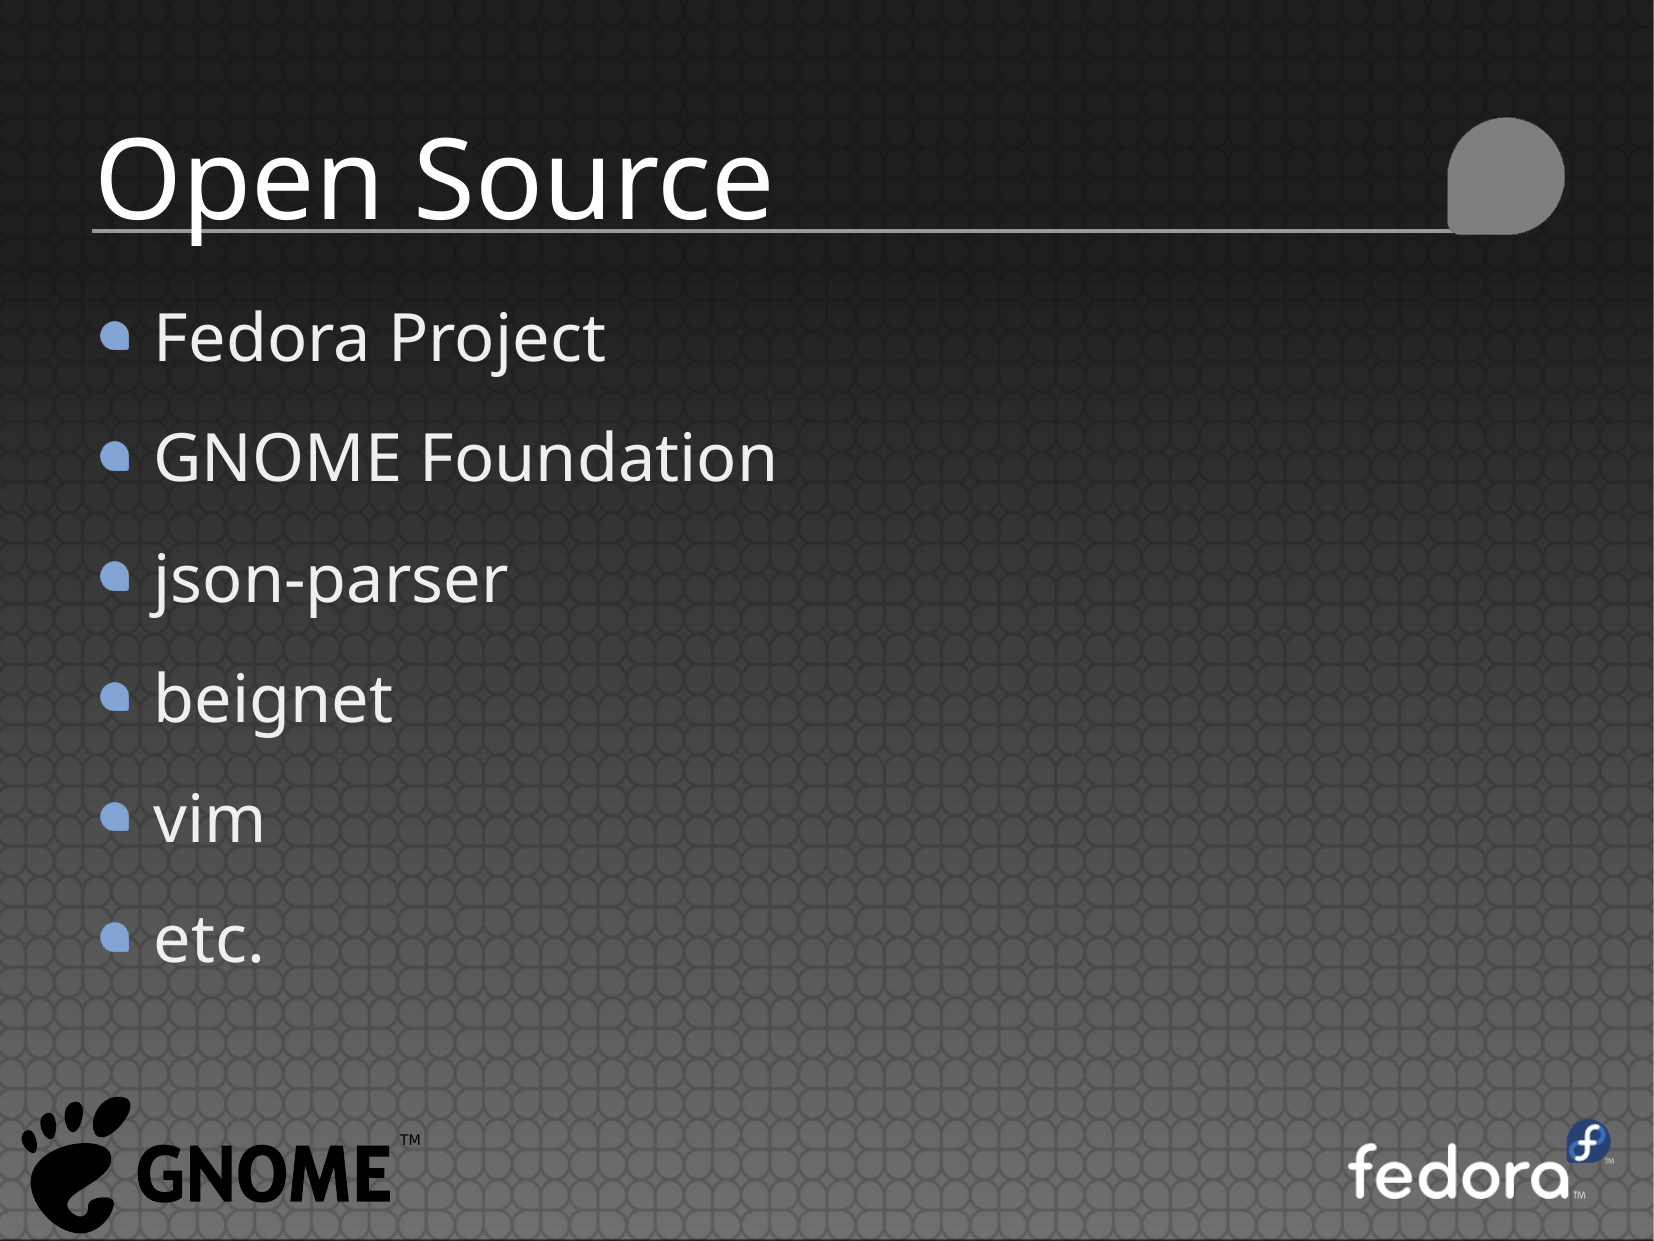

Open Source
# Fedora Project
GNOME Foundation
json-parser
beignet
vim
etc.